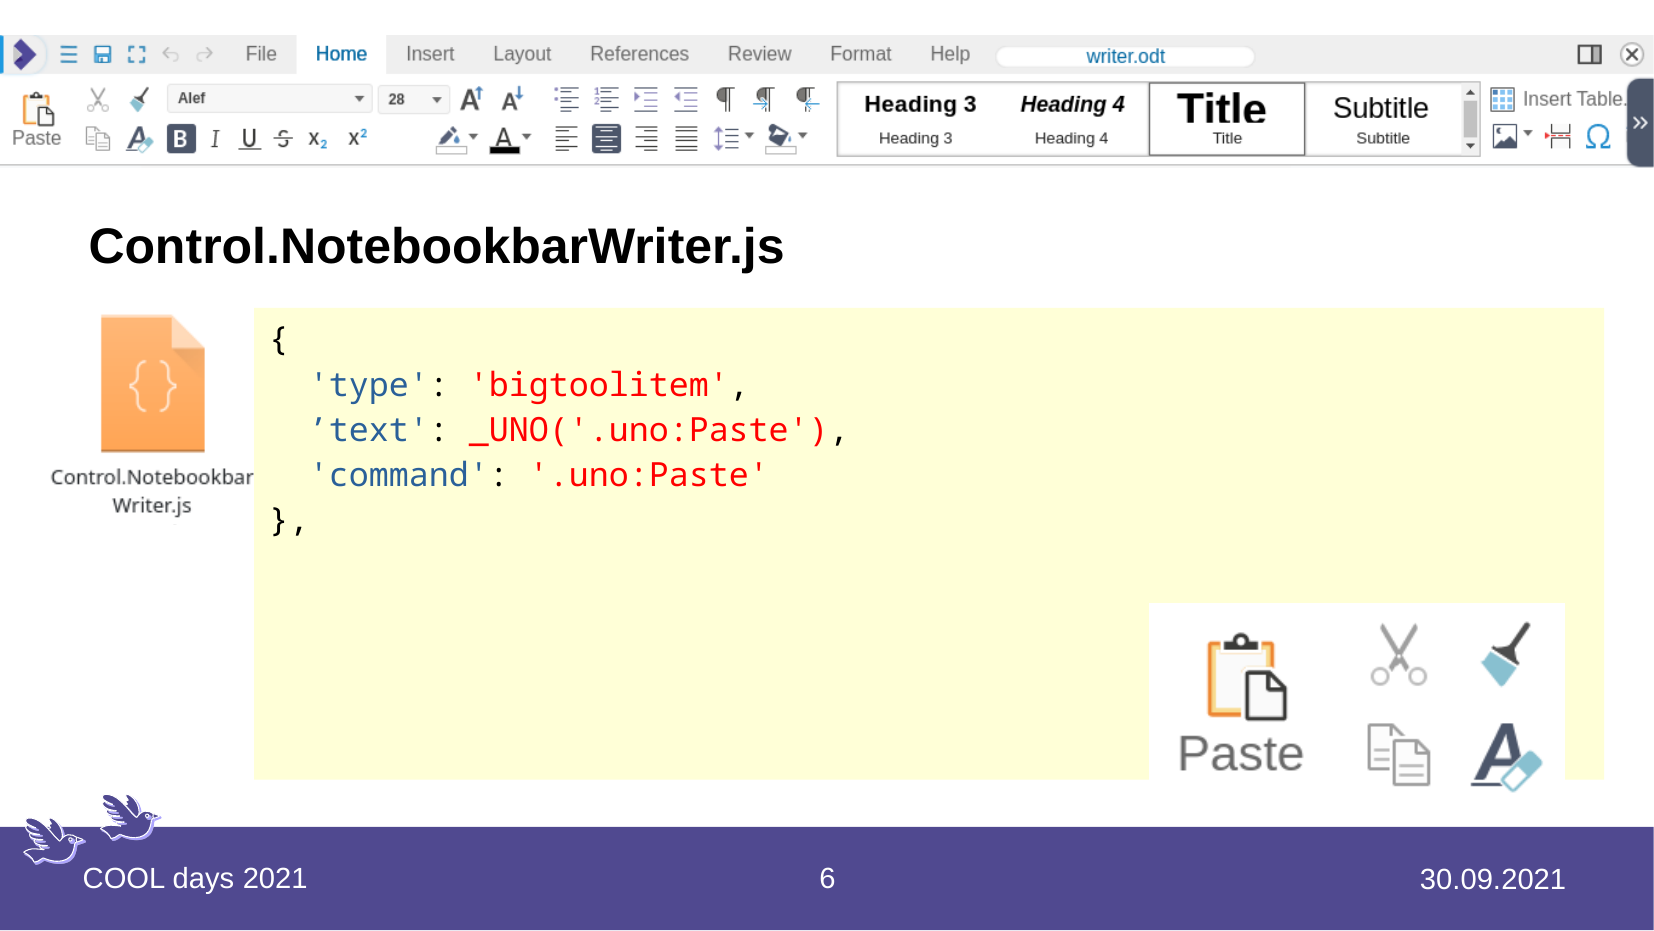

Control.NotebookbarWriter.js
{
 'type': 'bigtoolitem',
 ’text': _UNO('.uno:Paste'),
 'command': '.uno:Paste'
},